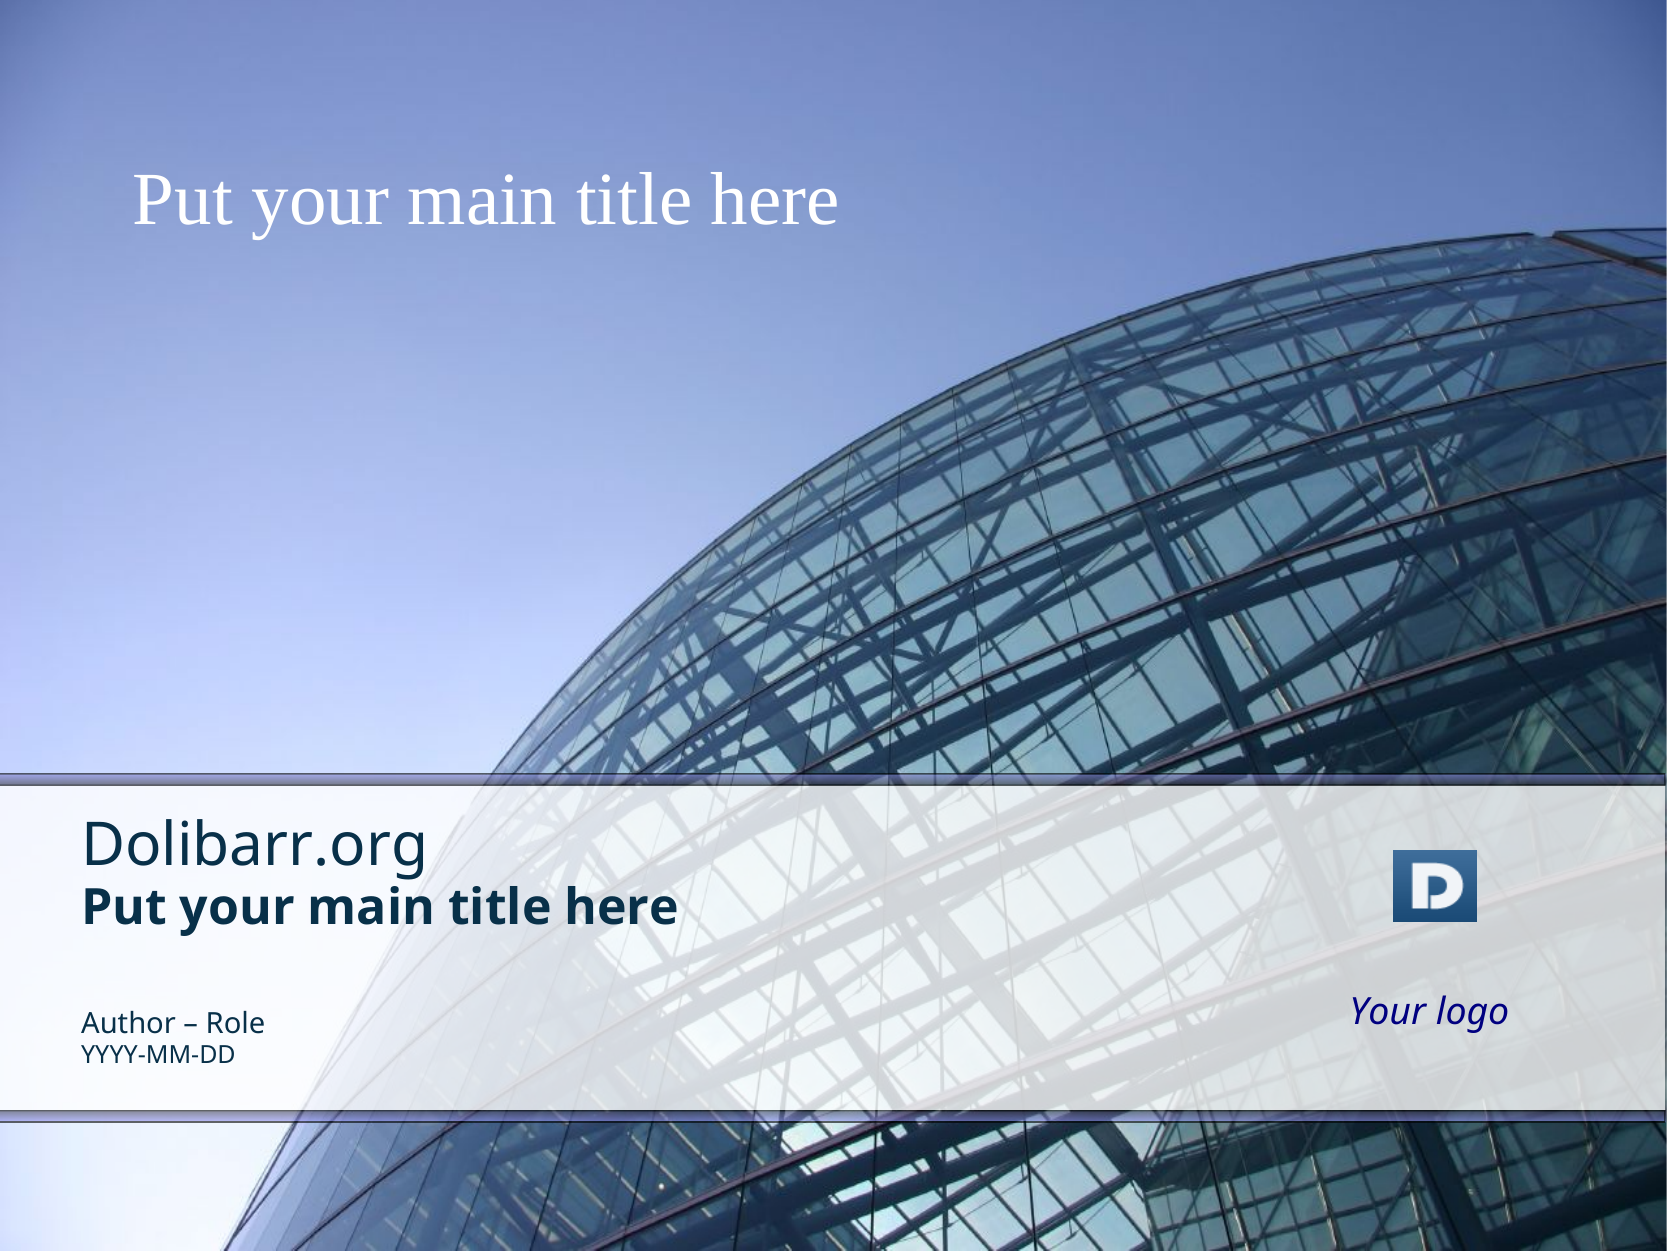

Put your main title here
Dolibarr.org
Put your main title here
Author – Role
YYYY-MM-DD
Your logo